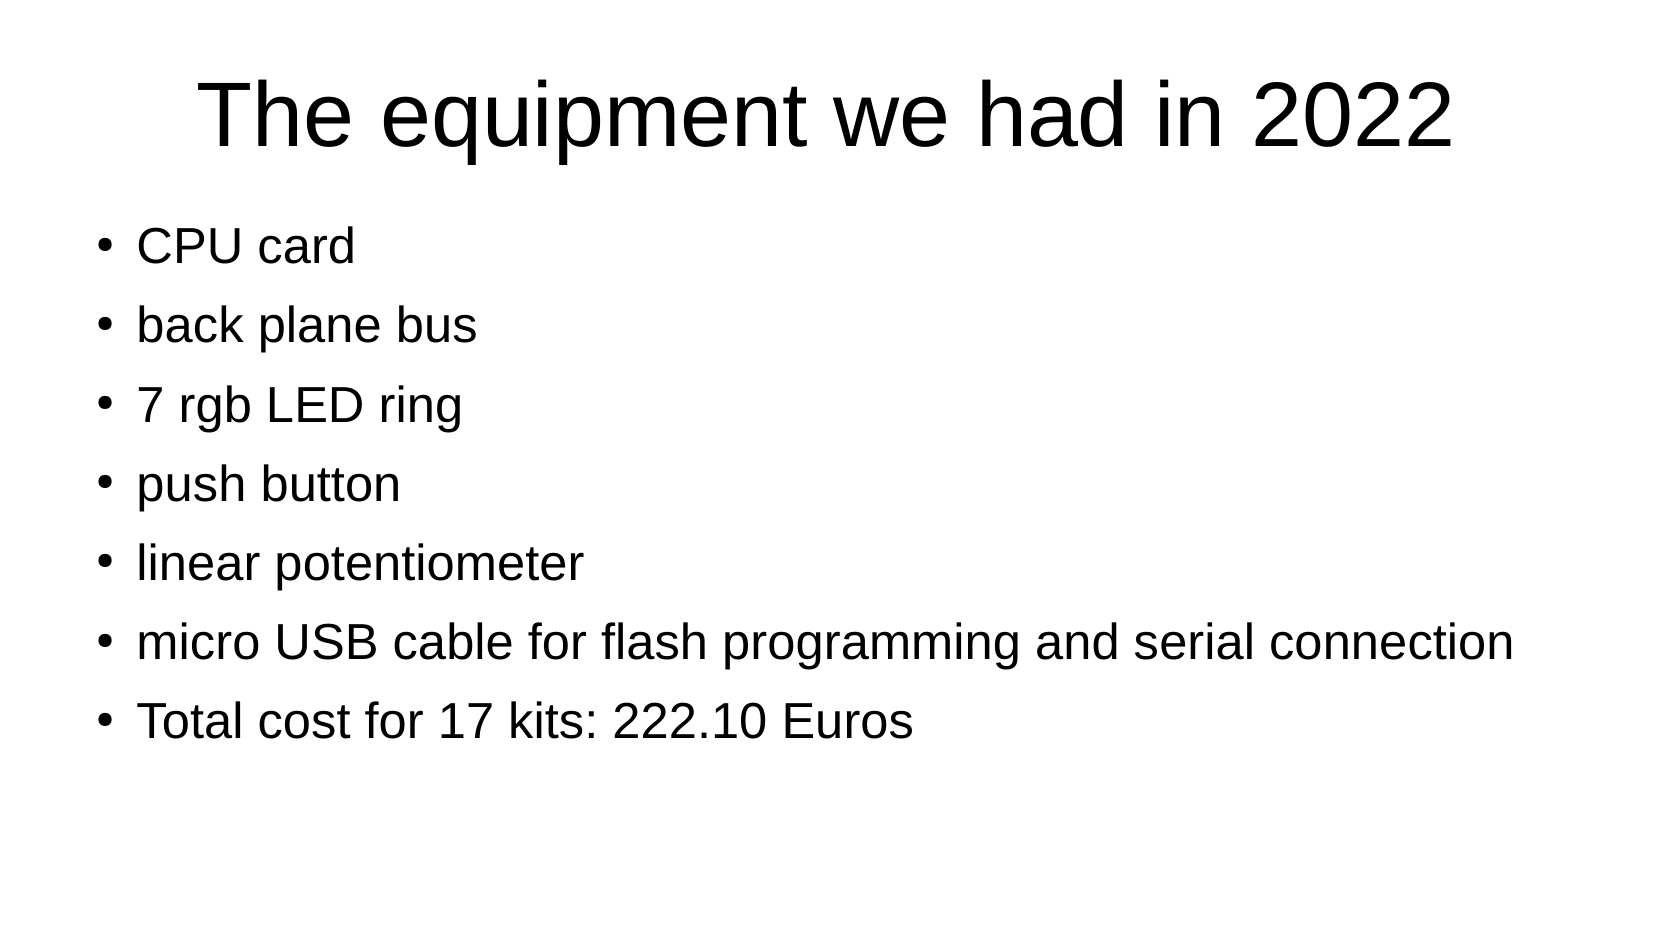

# The equipment we had in 2022
CPU card
back plane bus
7 rgb LED ring
push button
linear potentiometer
micro USB cable for flash programming and serial connection
Total cost for 17 kits: 222.10 Euros